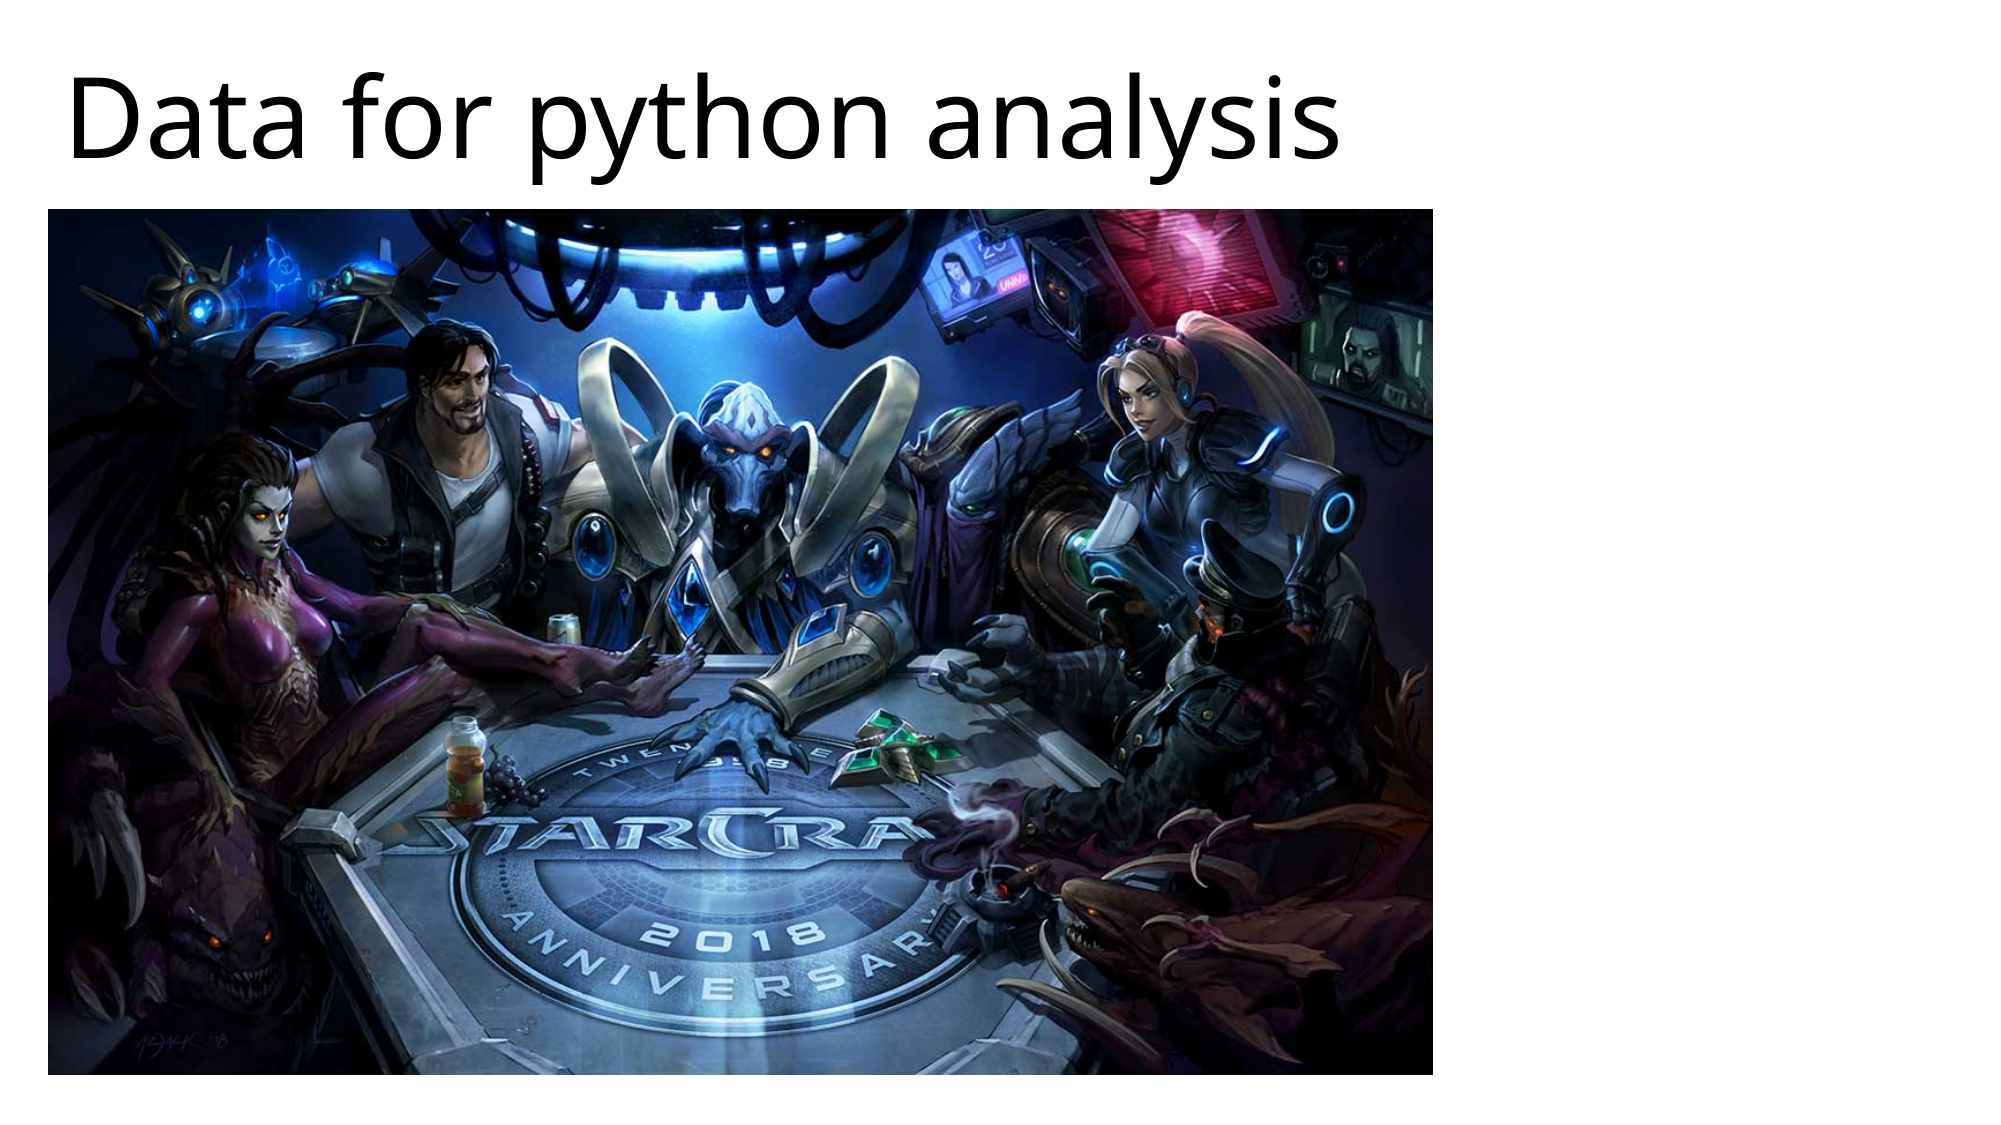

# Data for python analysis
HADDAD Samy
HUIN Mathieu
JEMAI Salim